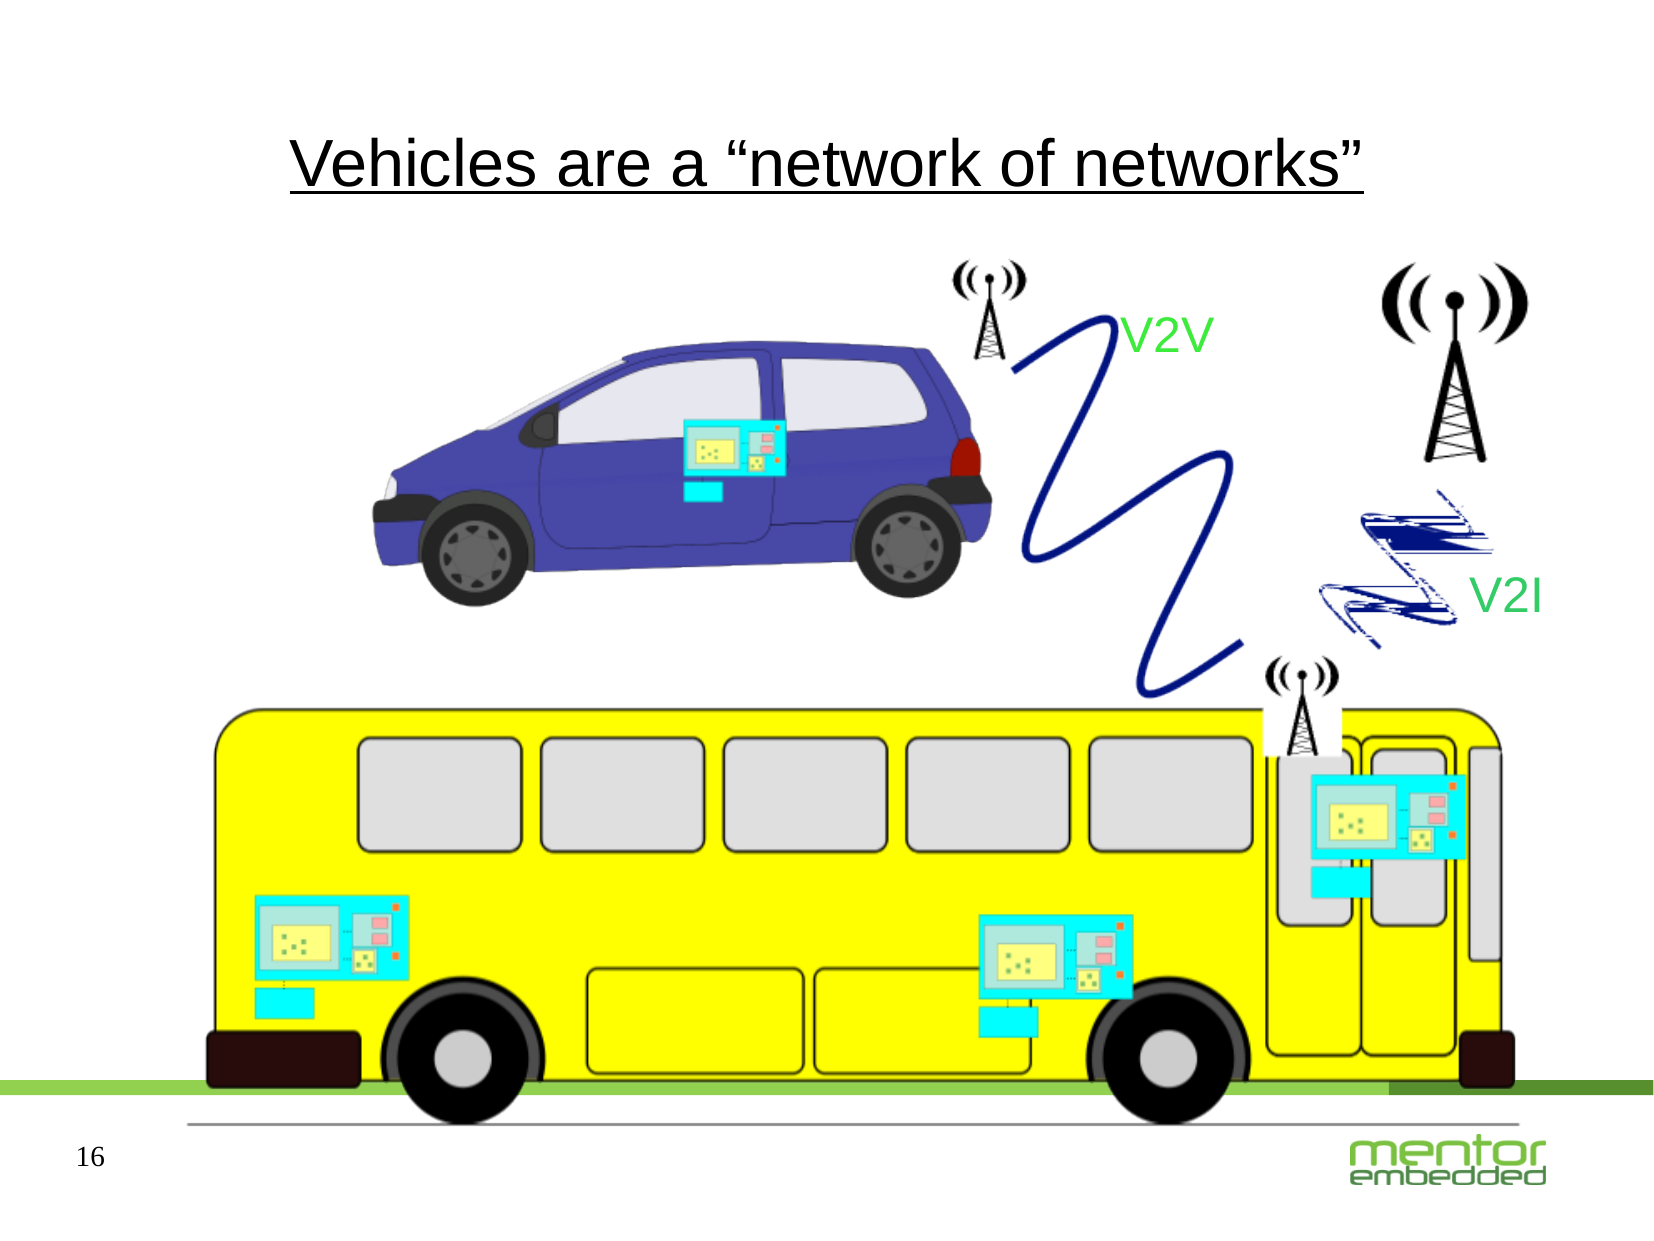

# Vehicles are a “network of networks”
V2V
V2I
16